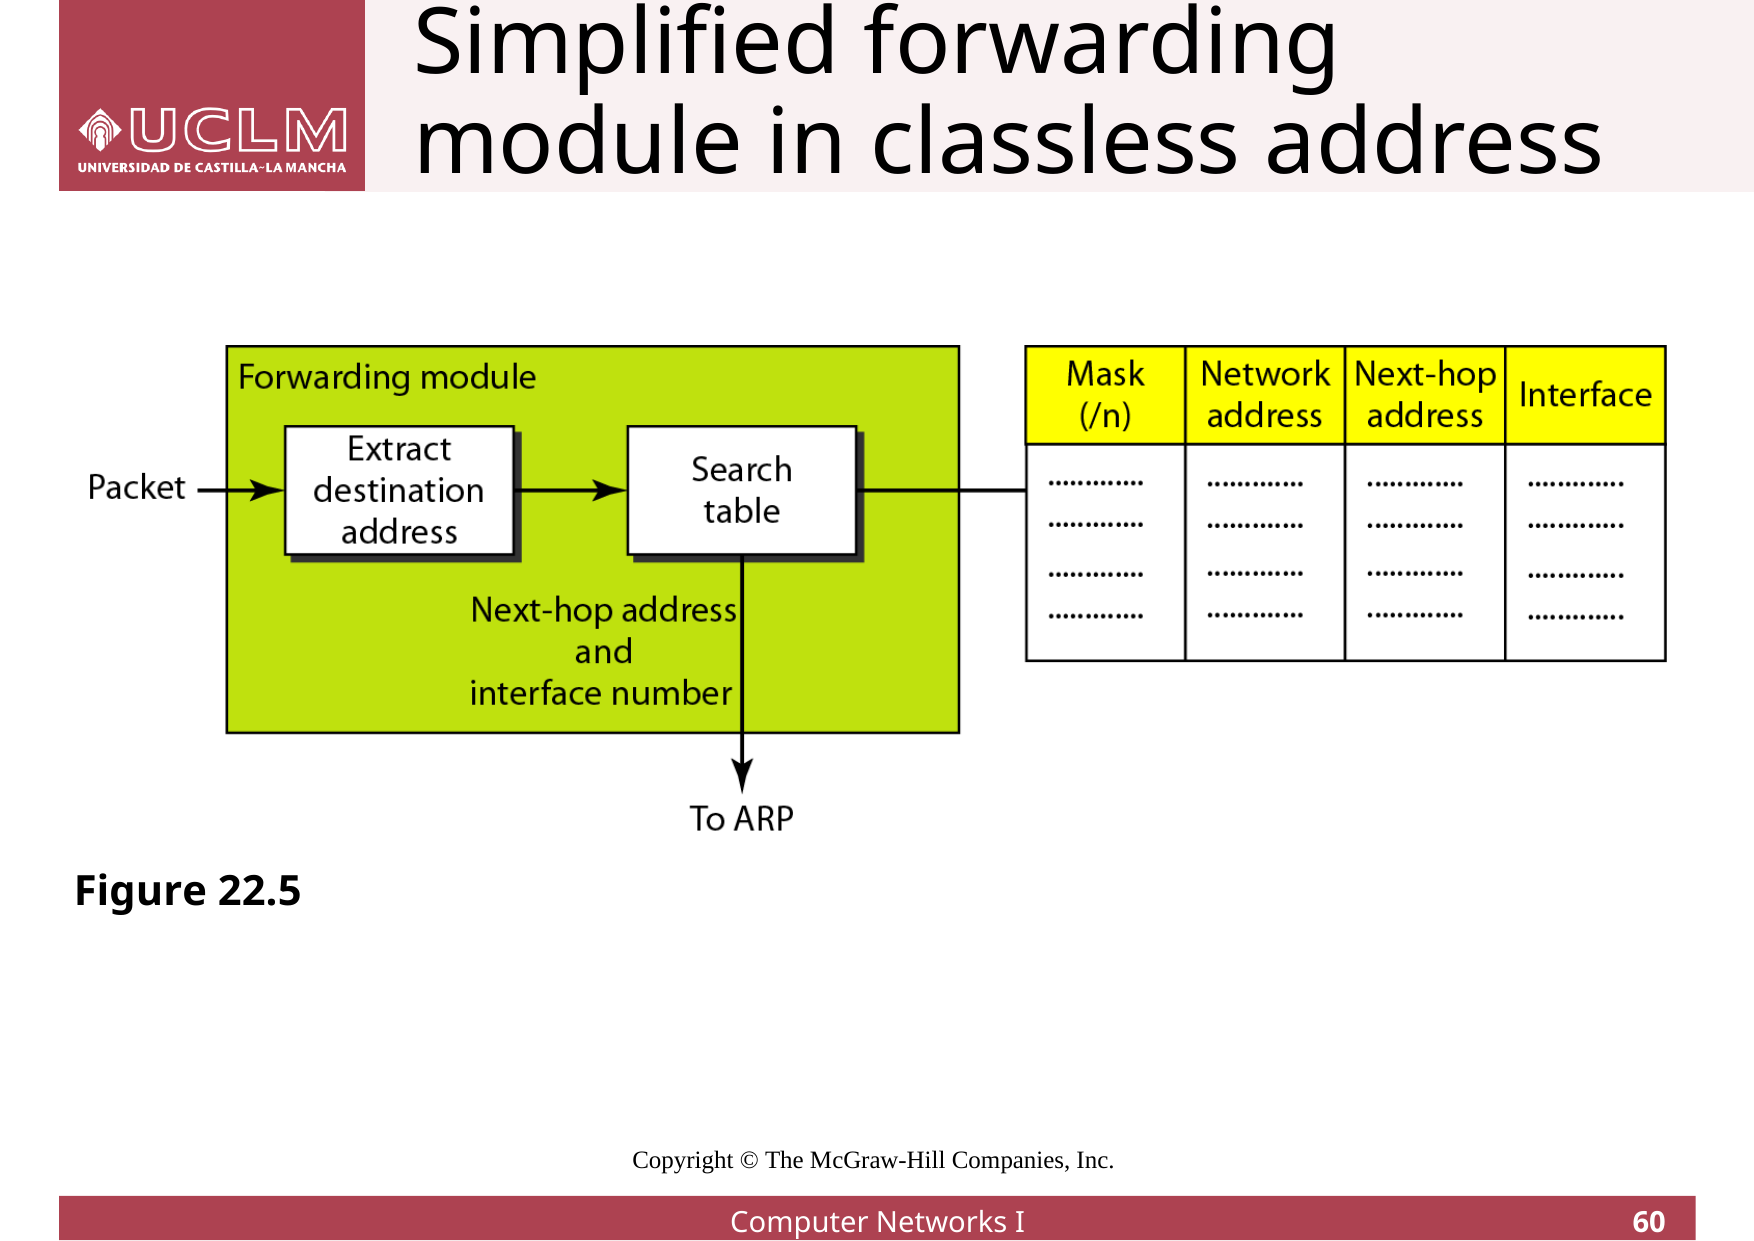

# Simplified forwarding module in classless address
Figure 22.5
Copyright © The McGraw-Hill Companies, Inc.
Computer Networks I
60